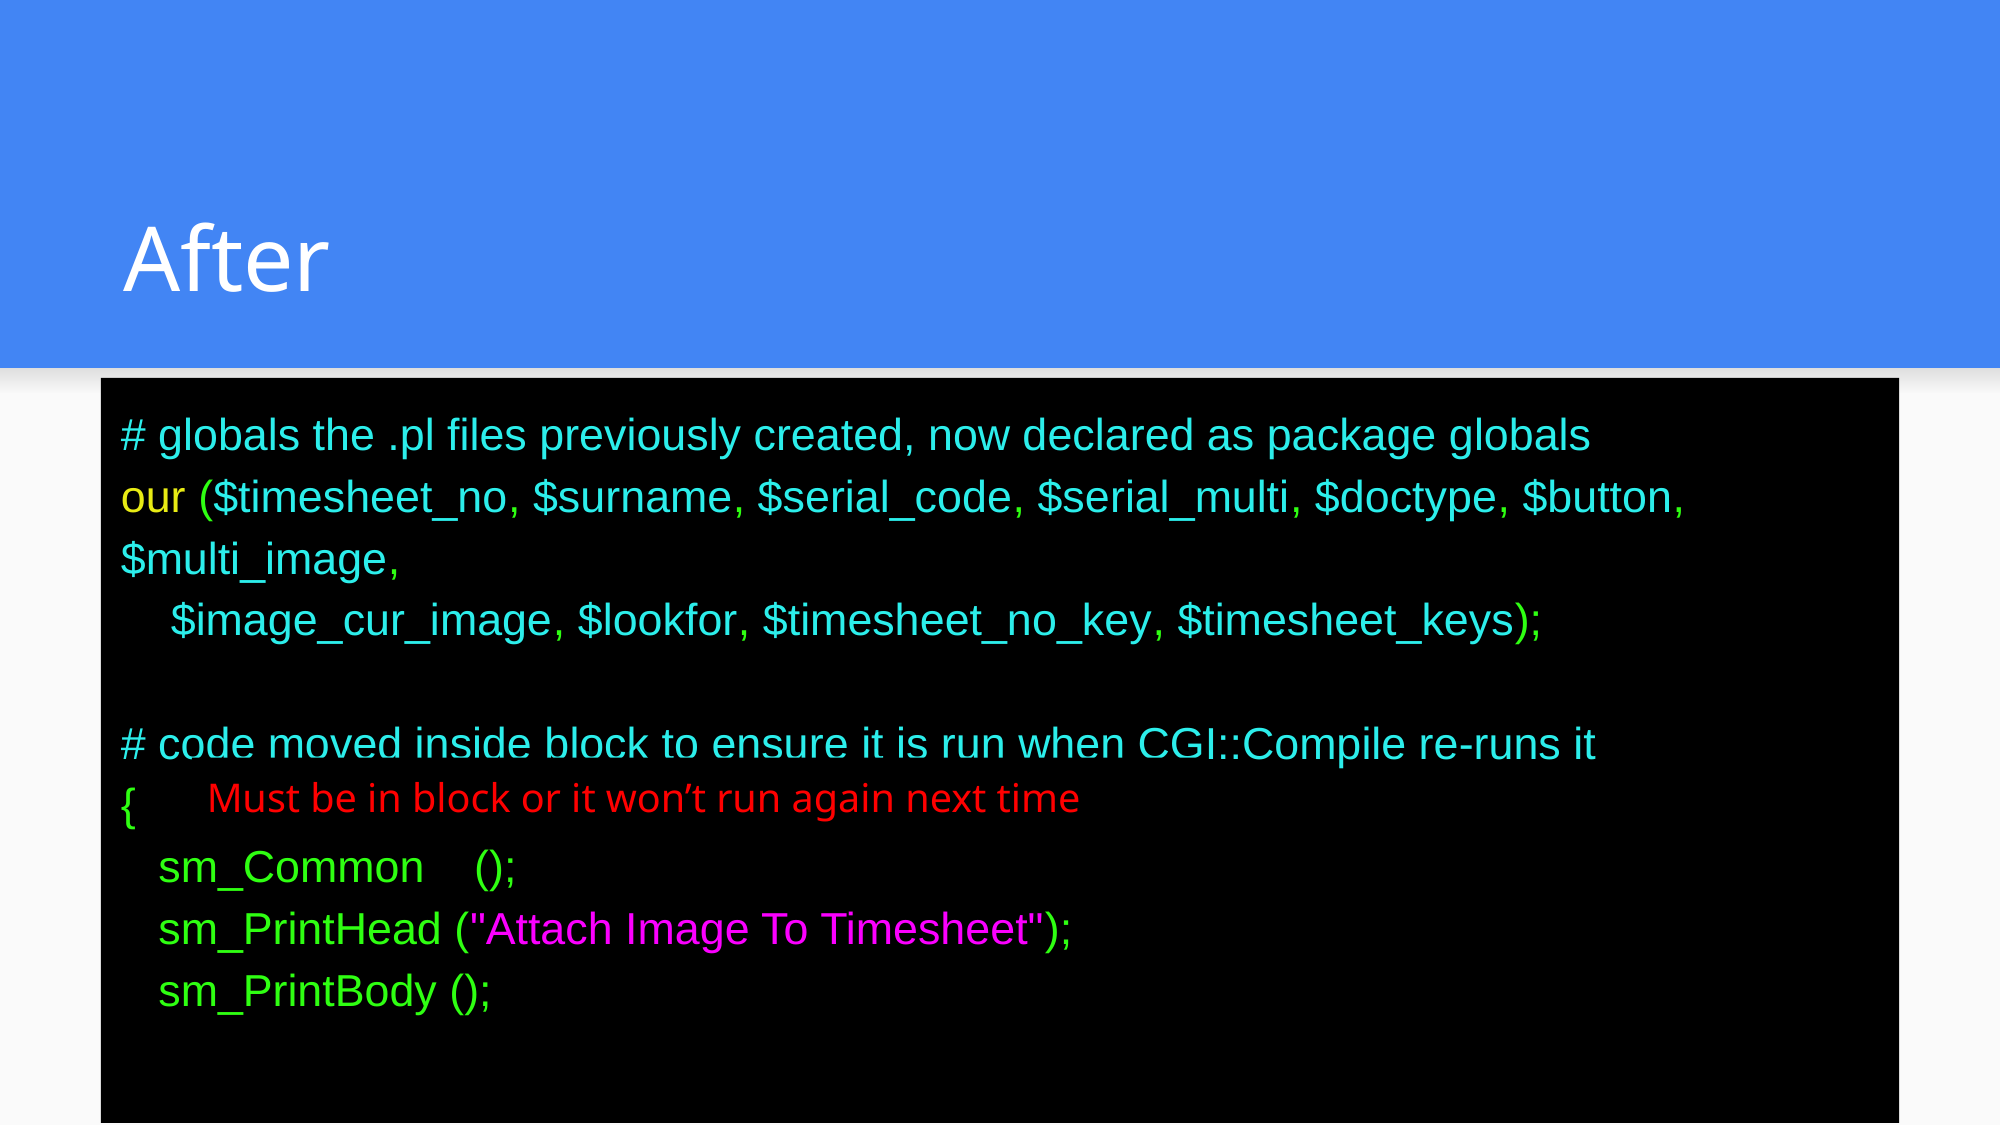

# After
# globals the .pl files previously created, now declared as package globals
our ($timesheet_no, $surname, $serial_code, $serial_multi, $doctype, $button, $multi_image,
 $image_cur_image, $lookfor, $timesheet_no_key, $timesheet_keys);
# code moved inside block to ensure it is run when CGI::Compile re-runs it
{
 sm_Common ();
 sm_PrintHead ("Attach Image To Timesheet");
 sm_PrintBody ();
Must be in block or it won’t run again next time